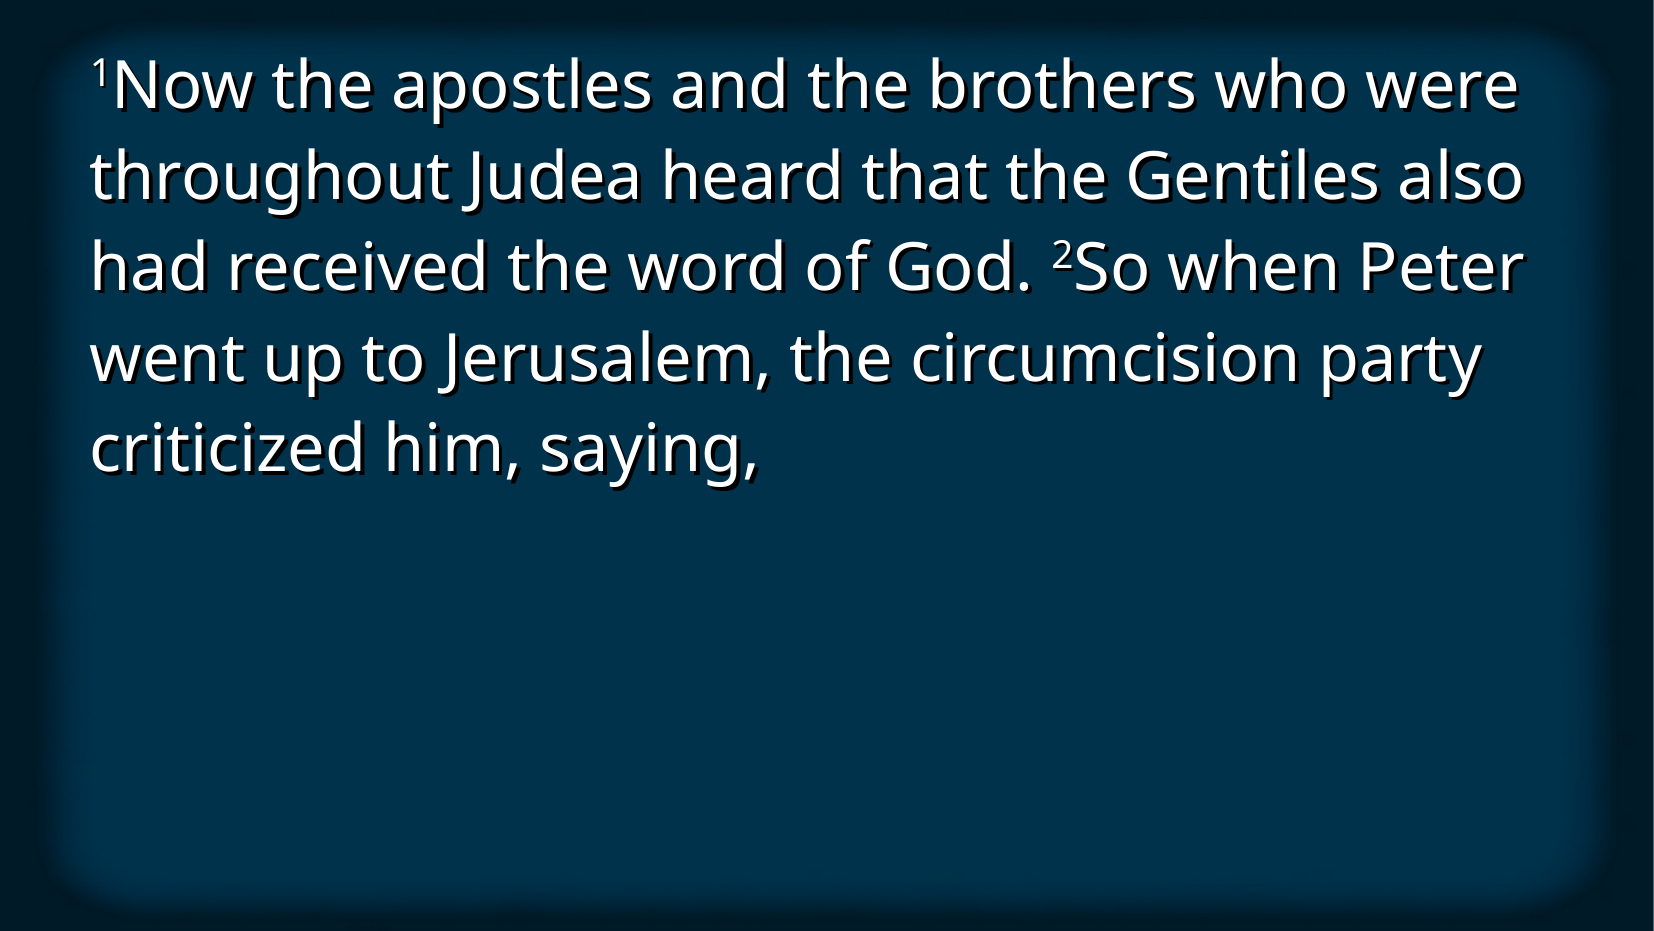

1Now the apostles and the brothers who were throughout Judea heard that the Gentiles also had received the word of God. 2So when Peter went up to Jerusalem, the circumcision party criticized him, saying,